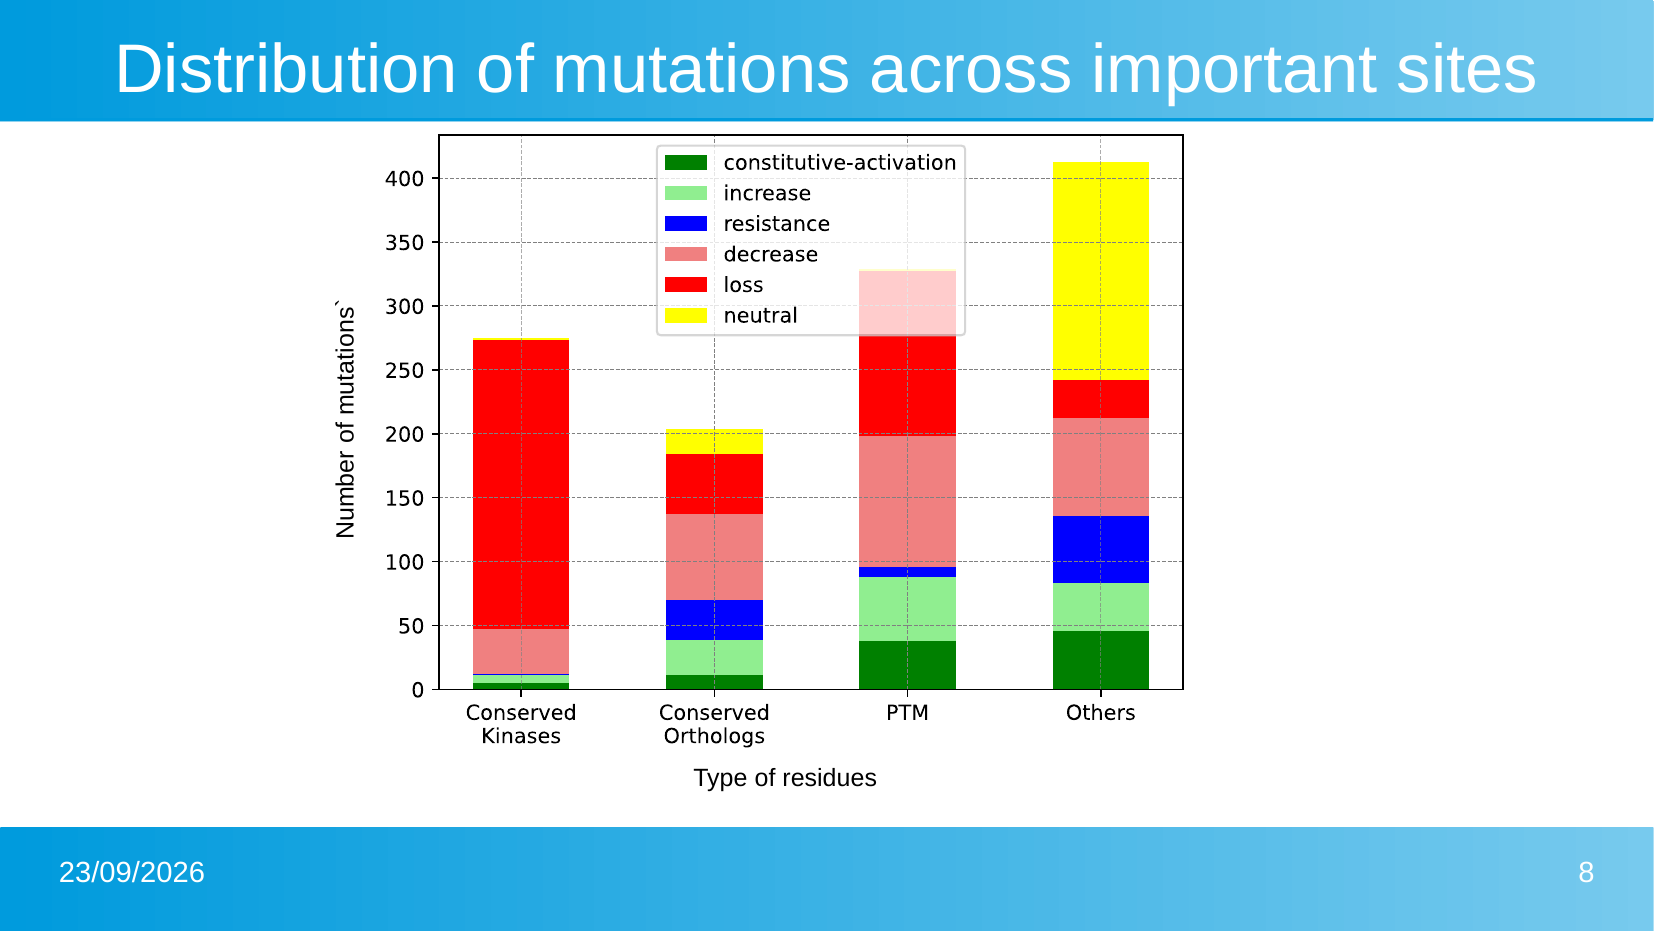

# Distribution of mutations across important sites
Number of mutations`
Type of residues
8